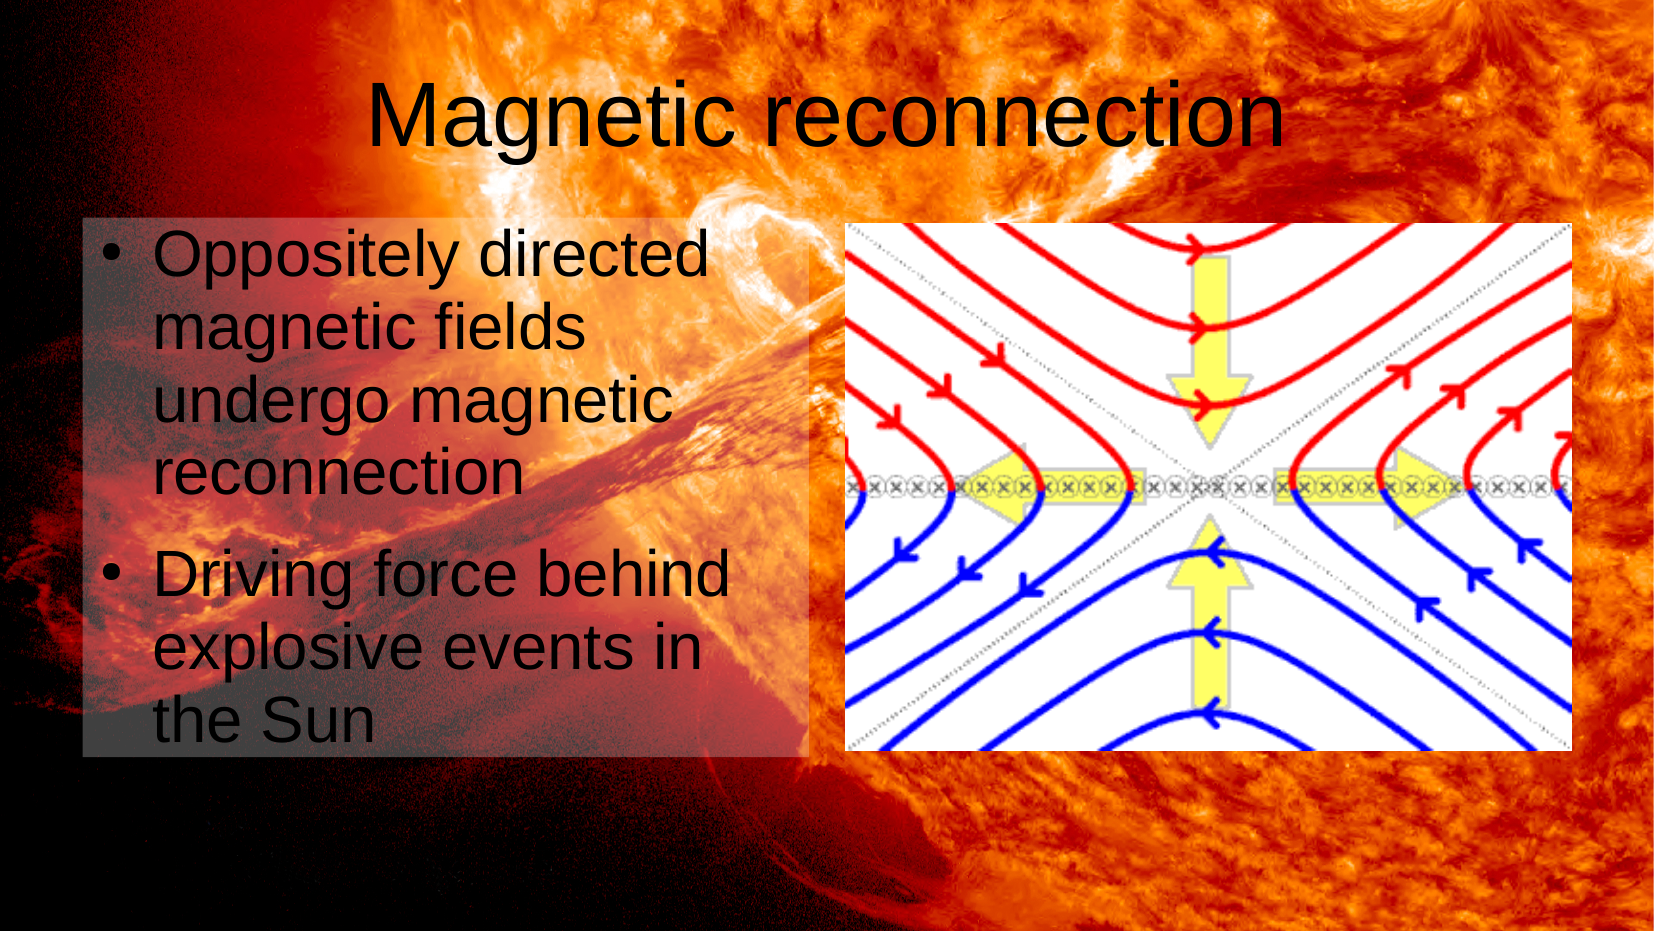

# Magnetic reconnection
Oppositely directed magnetic fields undergo magnetic reconnection
Driving force behind explosive events in the Sun